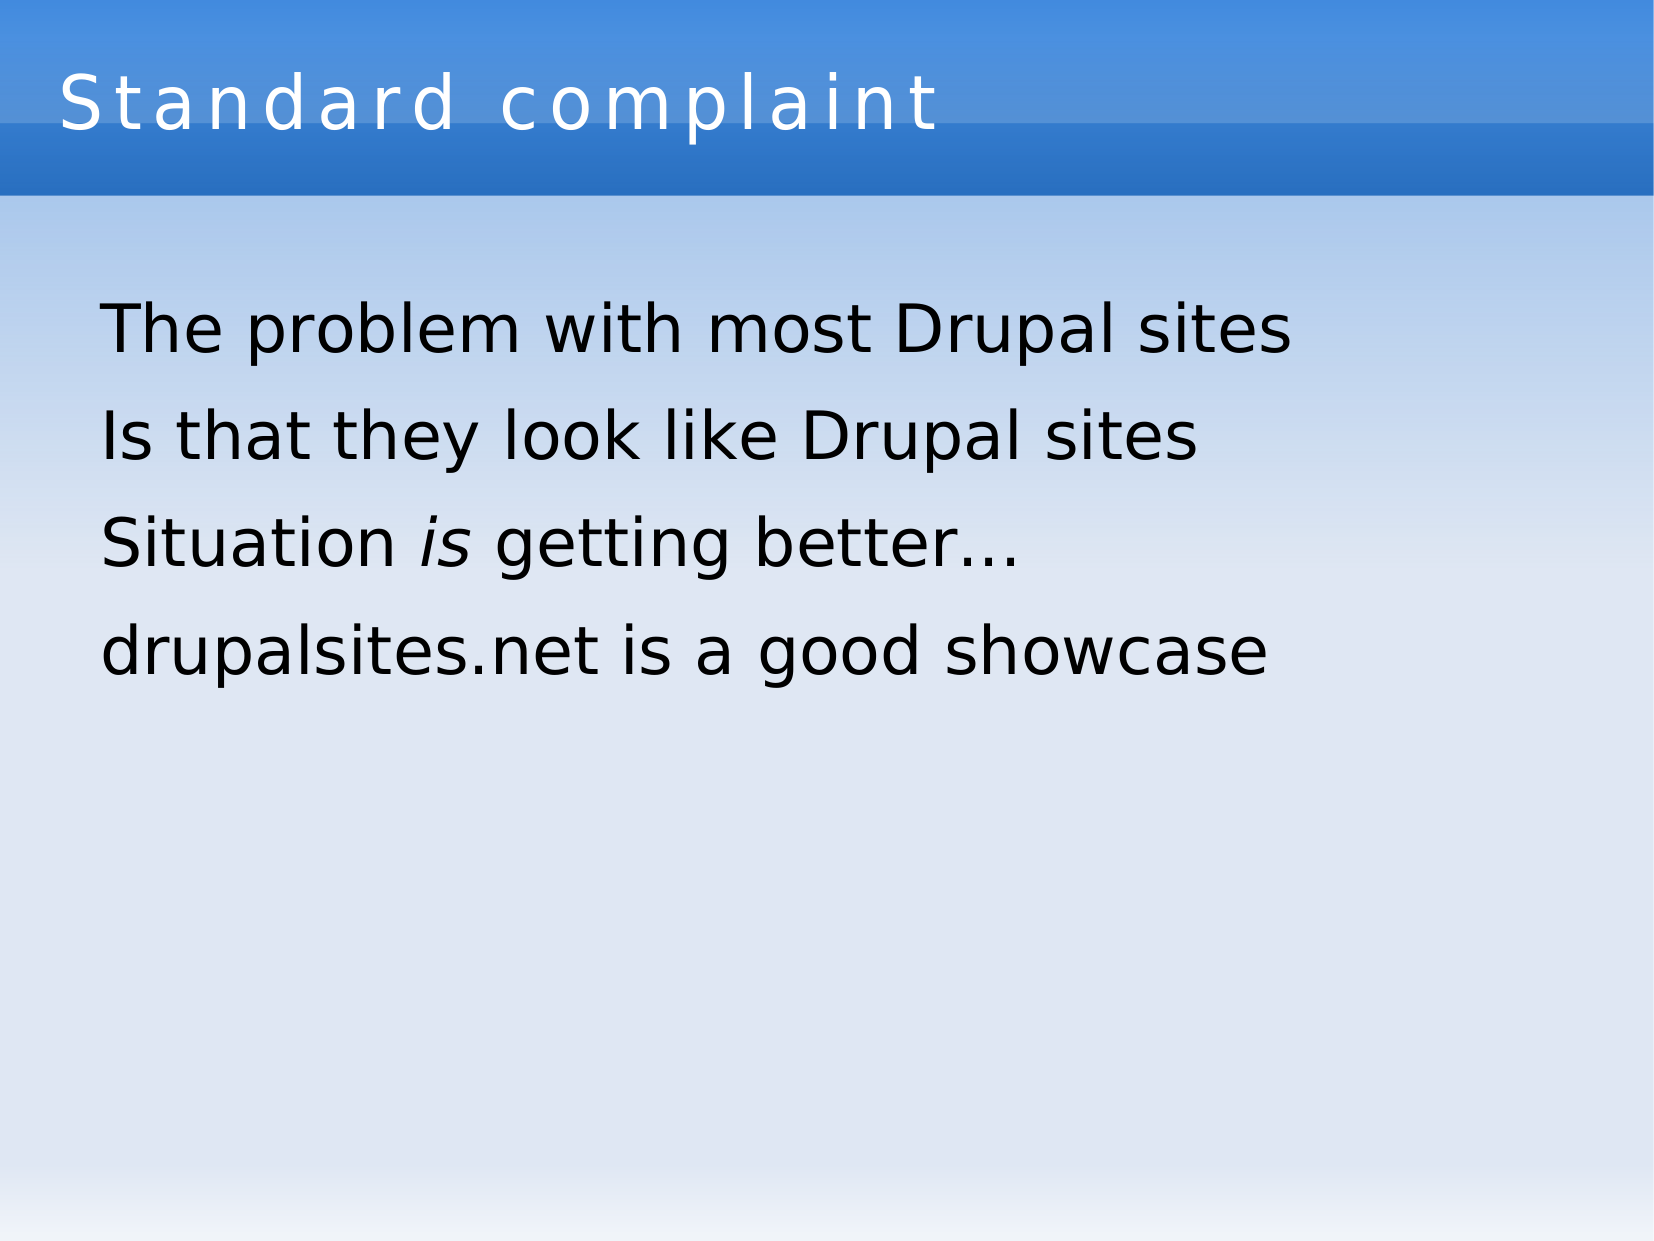

# Standard complaint
The problem with most Drupal sites
Is that they look like Drupal sites
Situation is getting better...
drupalsites.net is a good showcase